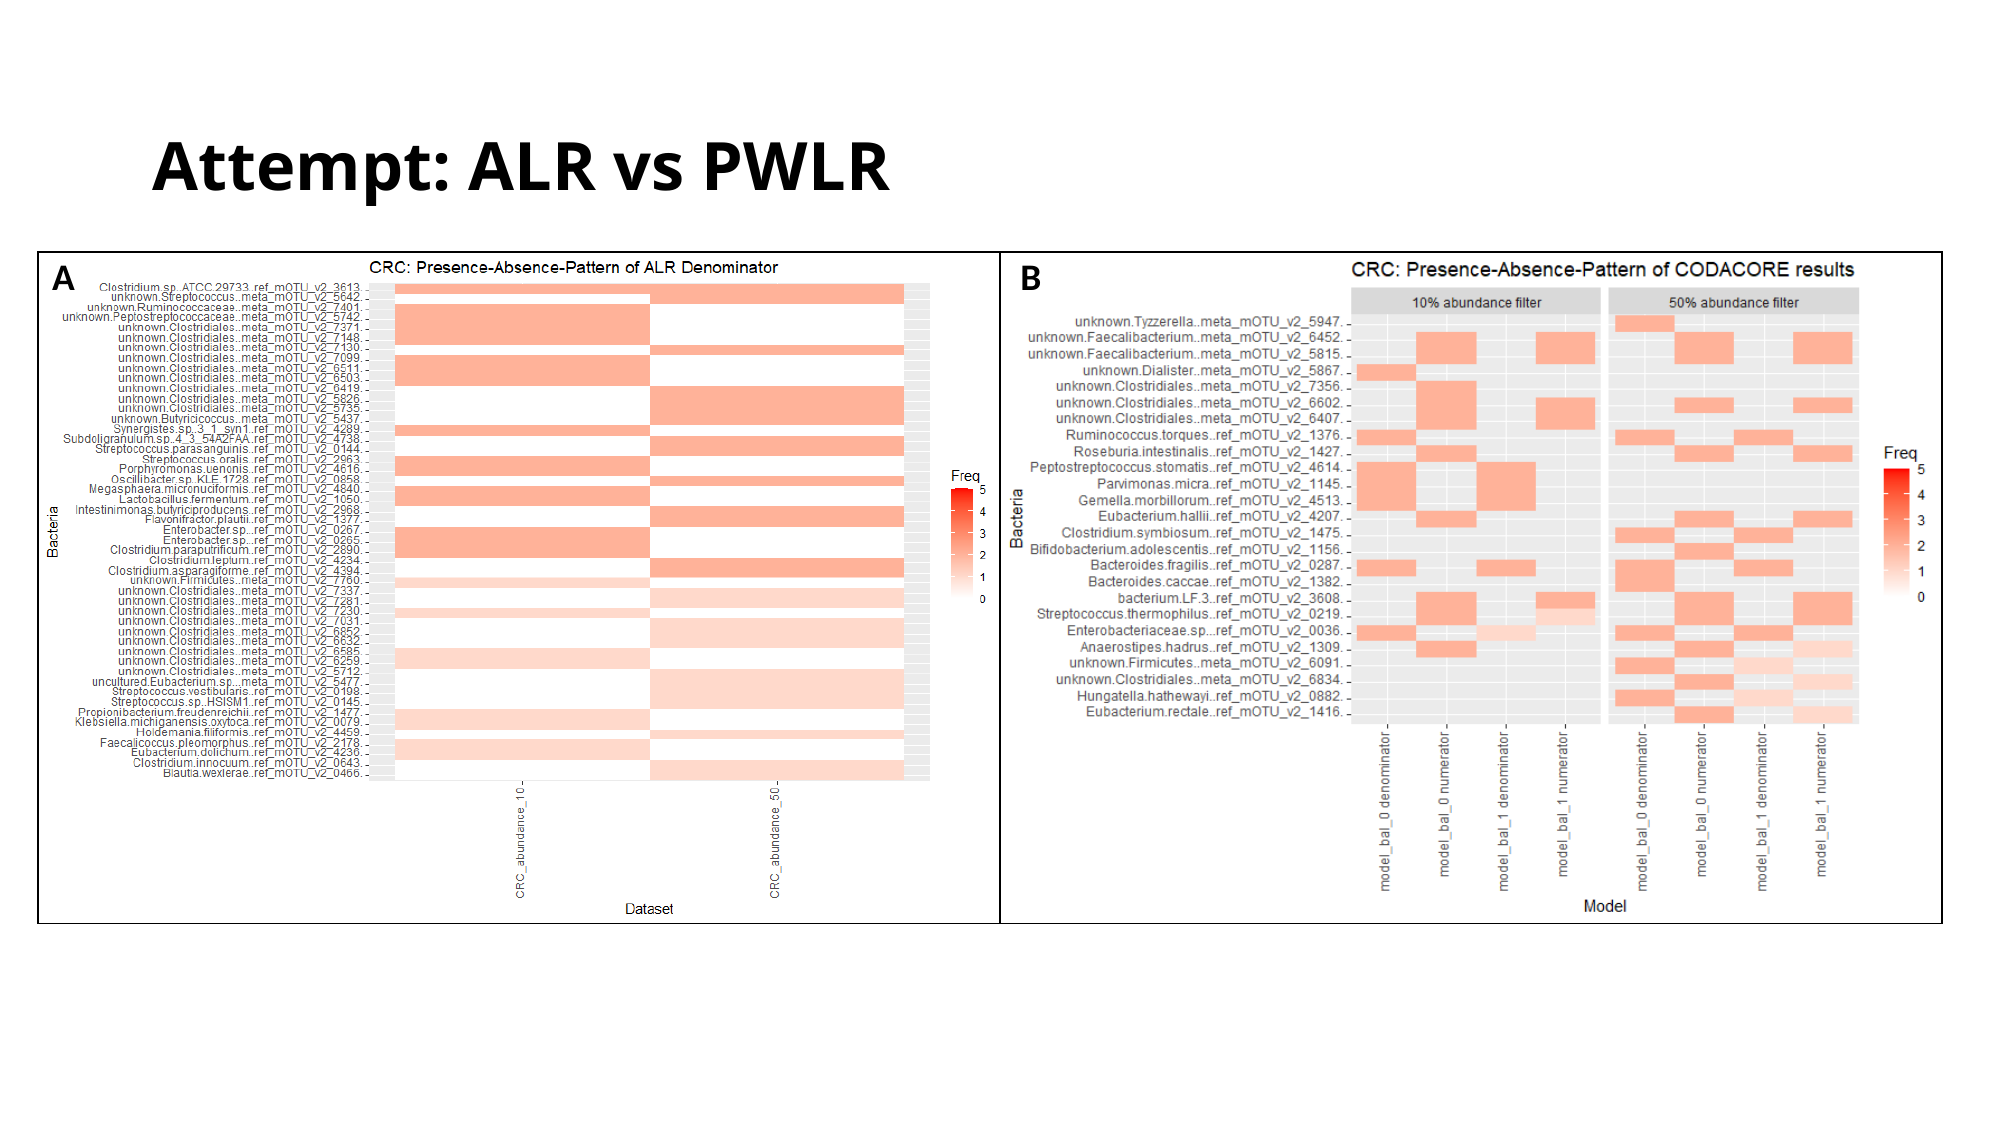

# Attempt: ALR vs PWLR
A
B